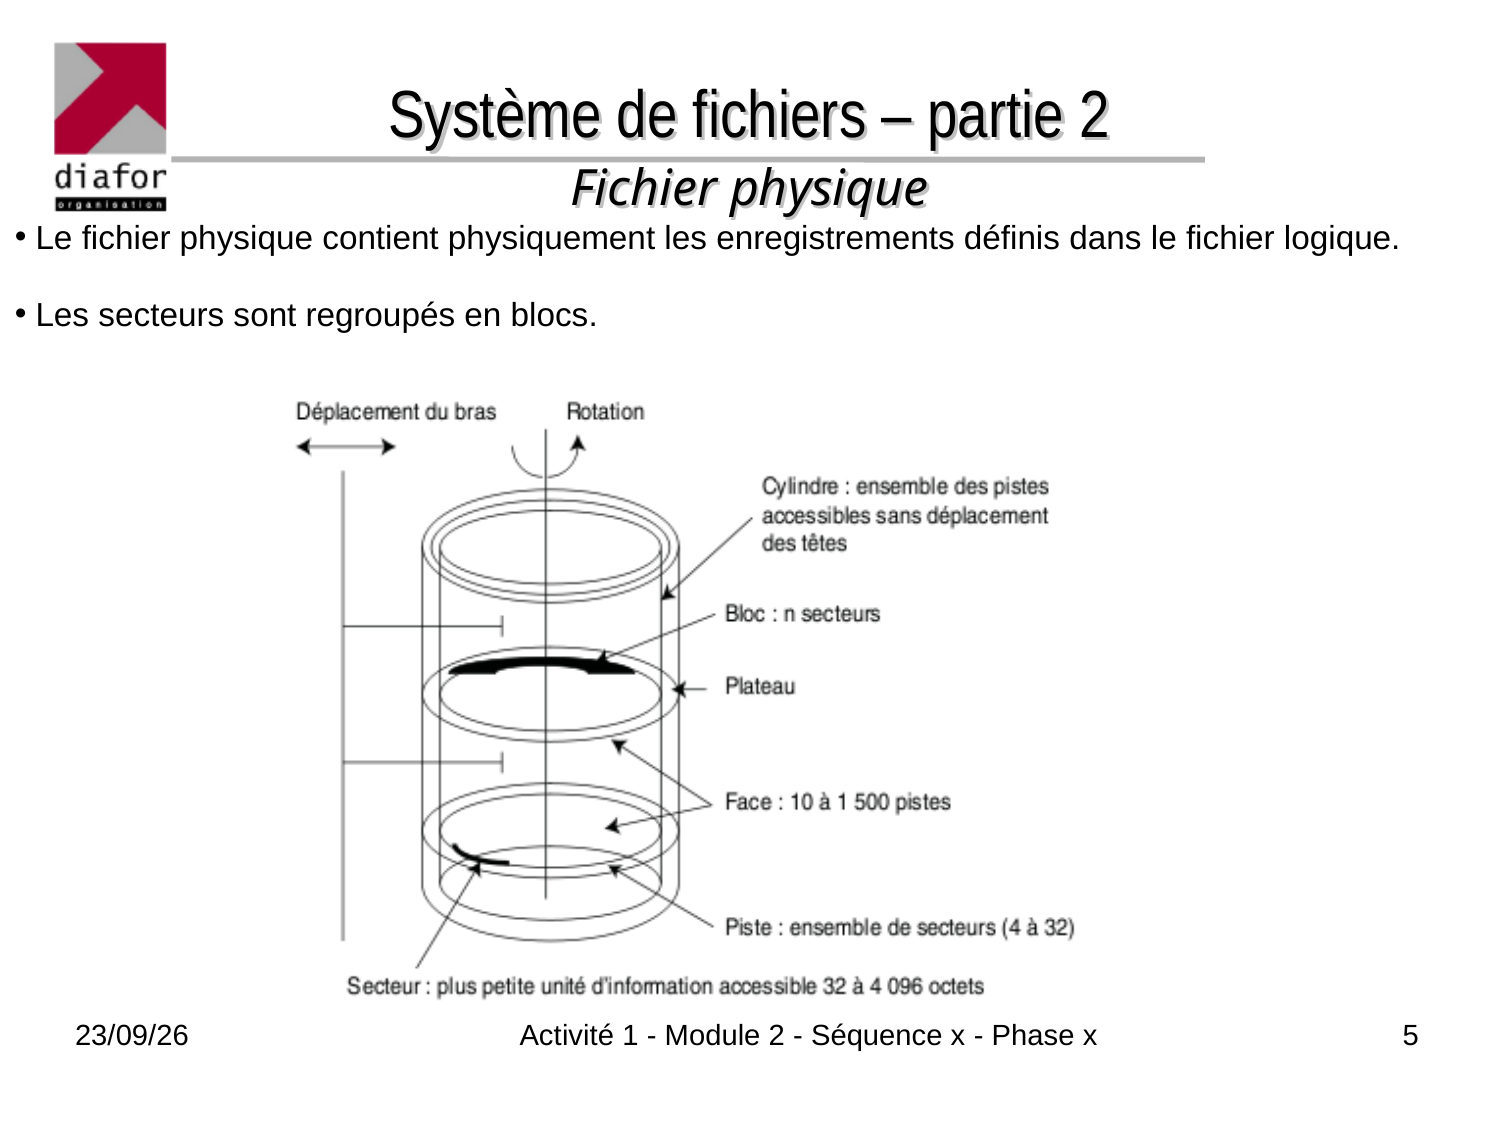

# Système de fichiers – partie 2 Fichier physique
 Le fichier physique contient physiquement les enregistrements définis dans le fichier logique.
 Les secteurs sont regroupés en blocs.
Activité 1 - Module 2 - Séquence x - Phase x
5